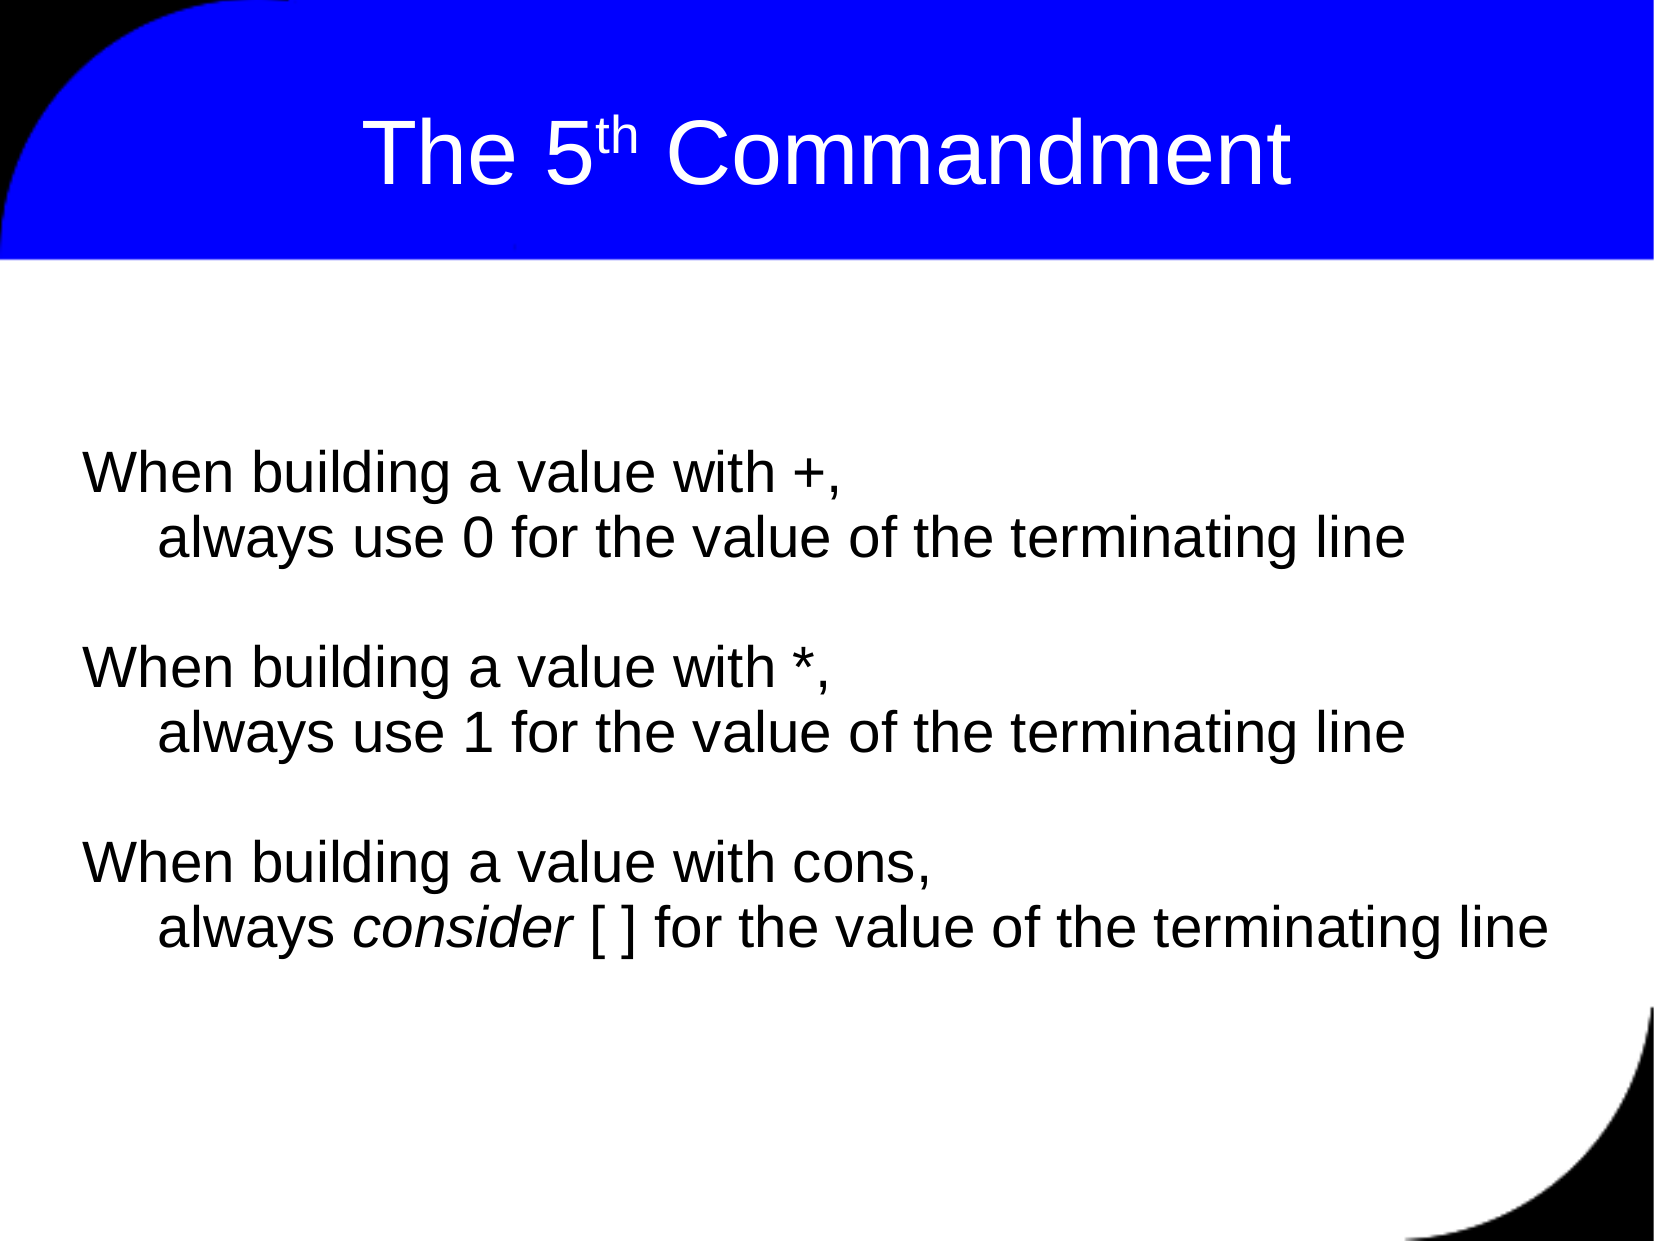

# The 5th Commandment
When building a value with +,
	always use 0 for the value of the terminating line
When building a value with *,
	always use 1 for the value of the terminating line
When building a value with cons,
	always consider [ ] for the value of the terminating line